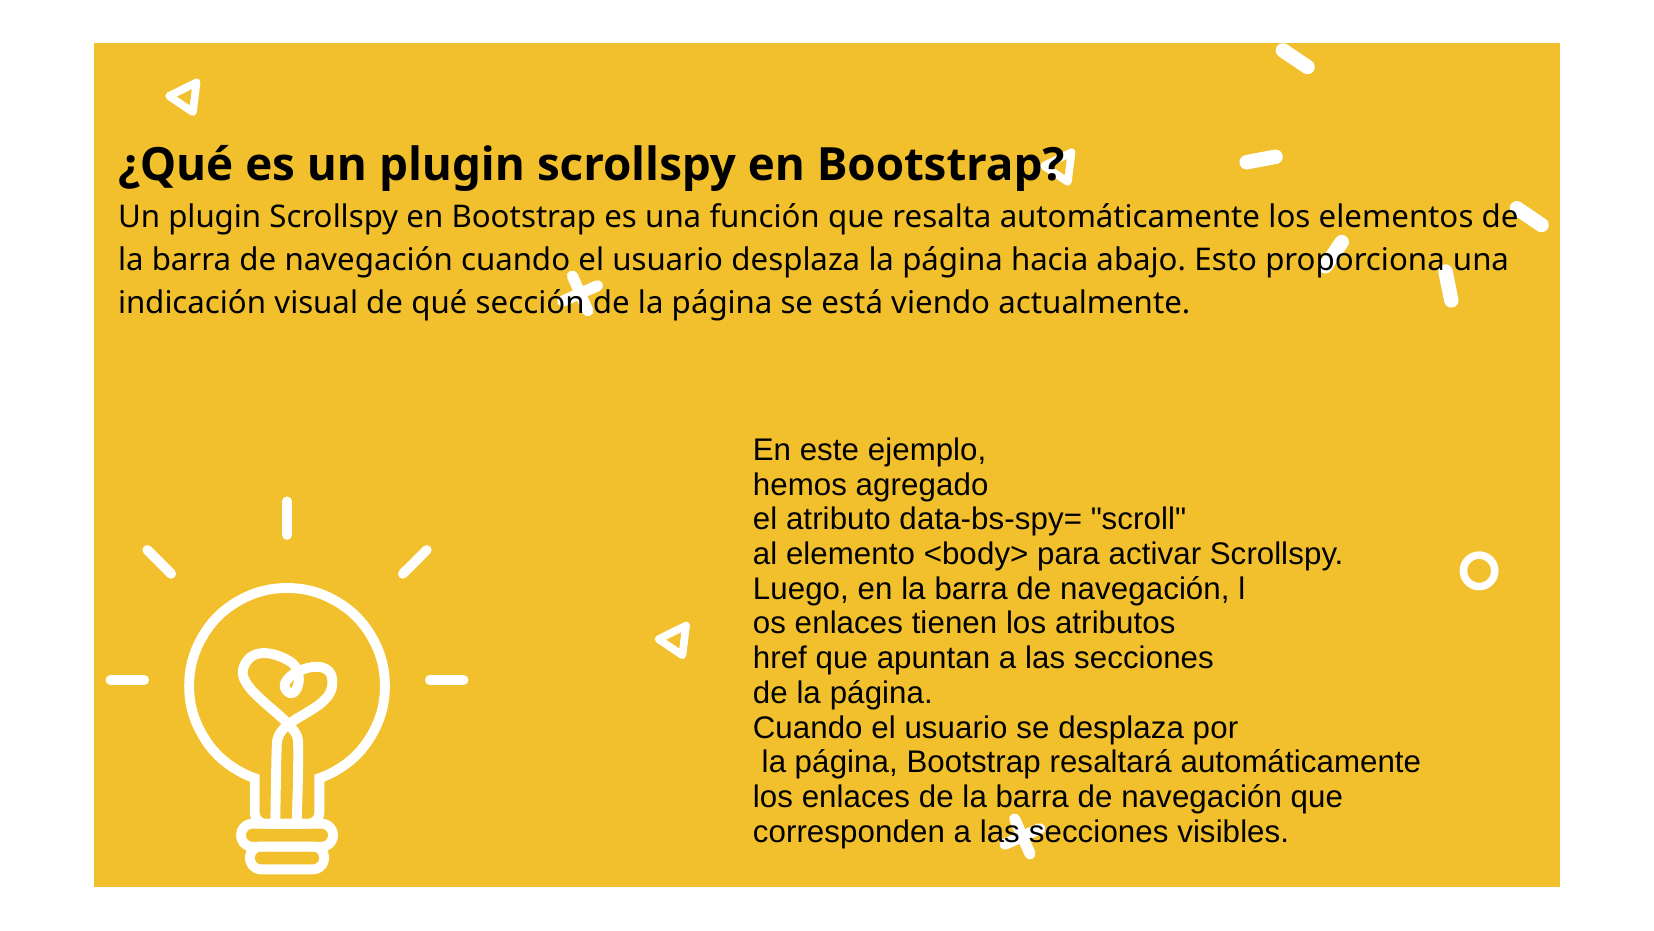

# ¿Qué es un plugin scrollspy en Bootstrap? Un plugin Scrollspy en Bootstrap es una función que resalta automáticamente los elementos de la barra de navegación cuando el usuario desplaza la página hacia abajo. Esto proporciona una indicación visual de qué sección de la página se está viendo actualmente.
En este ejemplo,
hemos agregado
el atributo data-bs-spy= "scroll"
al elemento <body> para activar Scrollspy.
Luego, en la barra de navegación, l
os enlaces tienen los atributos
href que apuntan a las secciones
de la página.
Cuando el usuario se desplaza por
 la página, Bootstrap resaltará automáticamente
los enlaces de la barra de navegación que
corresponden a las secciones visibles.